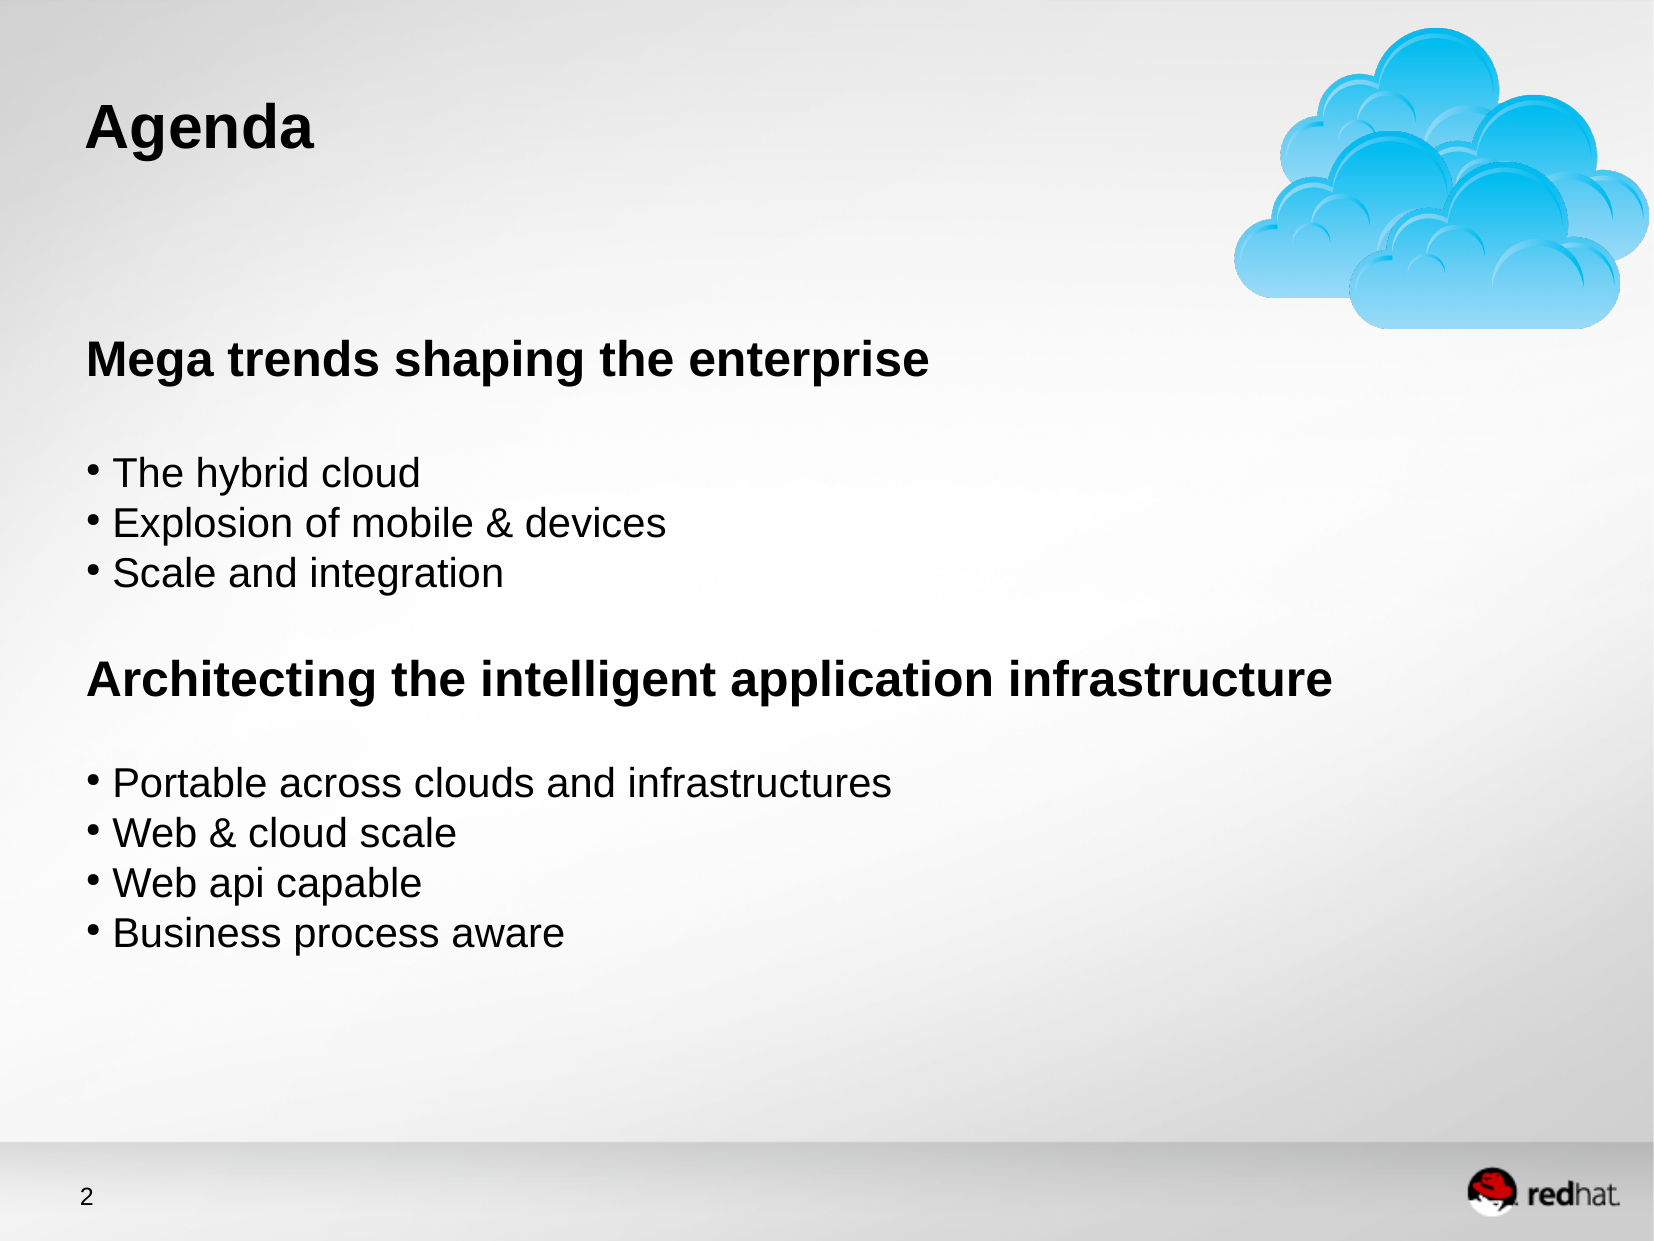

Agenda
Mega trends shaping the enterprise
 The hybrid cloud
 Explosion of mobile & devices
 Scale and integration
Architecting the intelligent application infrastructure
 Portable across clouds and infrastructures
 Web & cloud scale
 Web api capable
 Business process aware